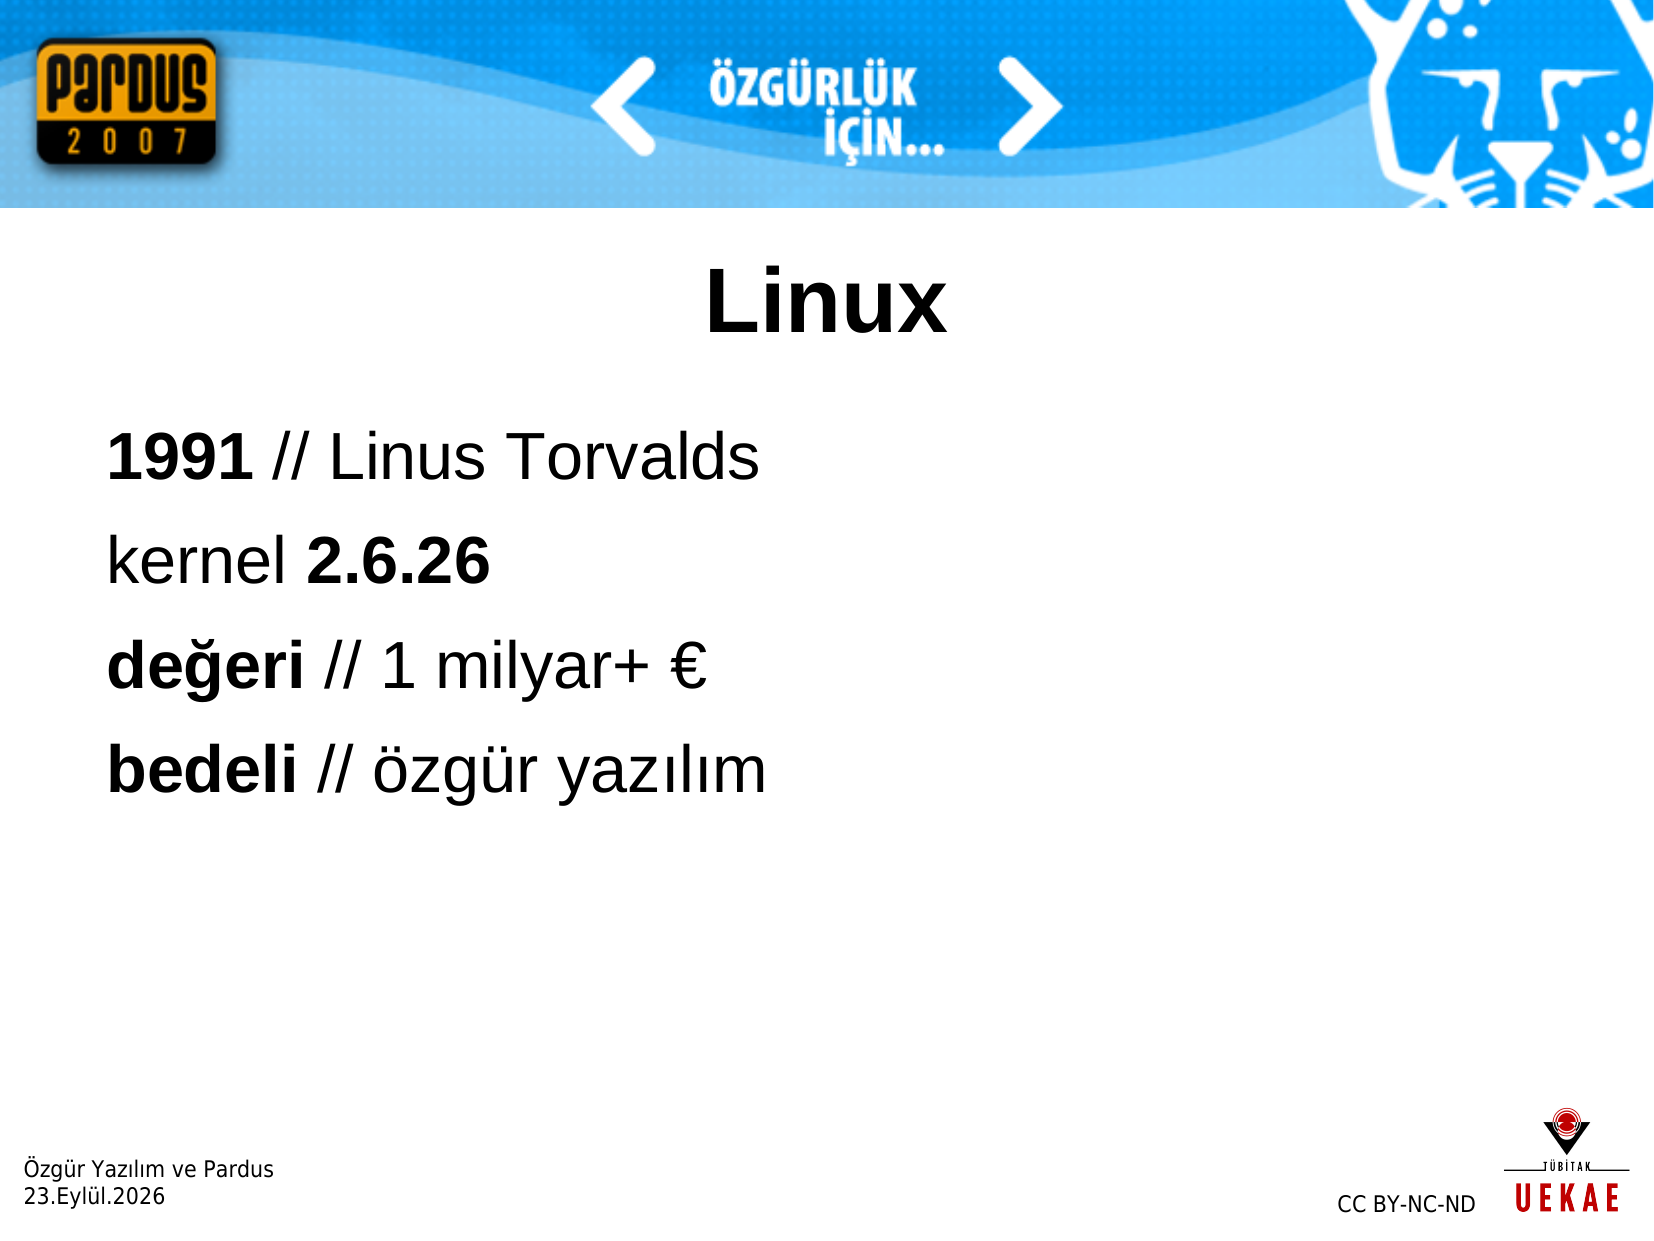

# Linux
1991 // Linus Torvalds
kernel 2.6.26
değeri // 1 milyar+ €
bedeli // özgür yazılım